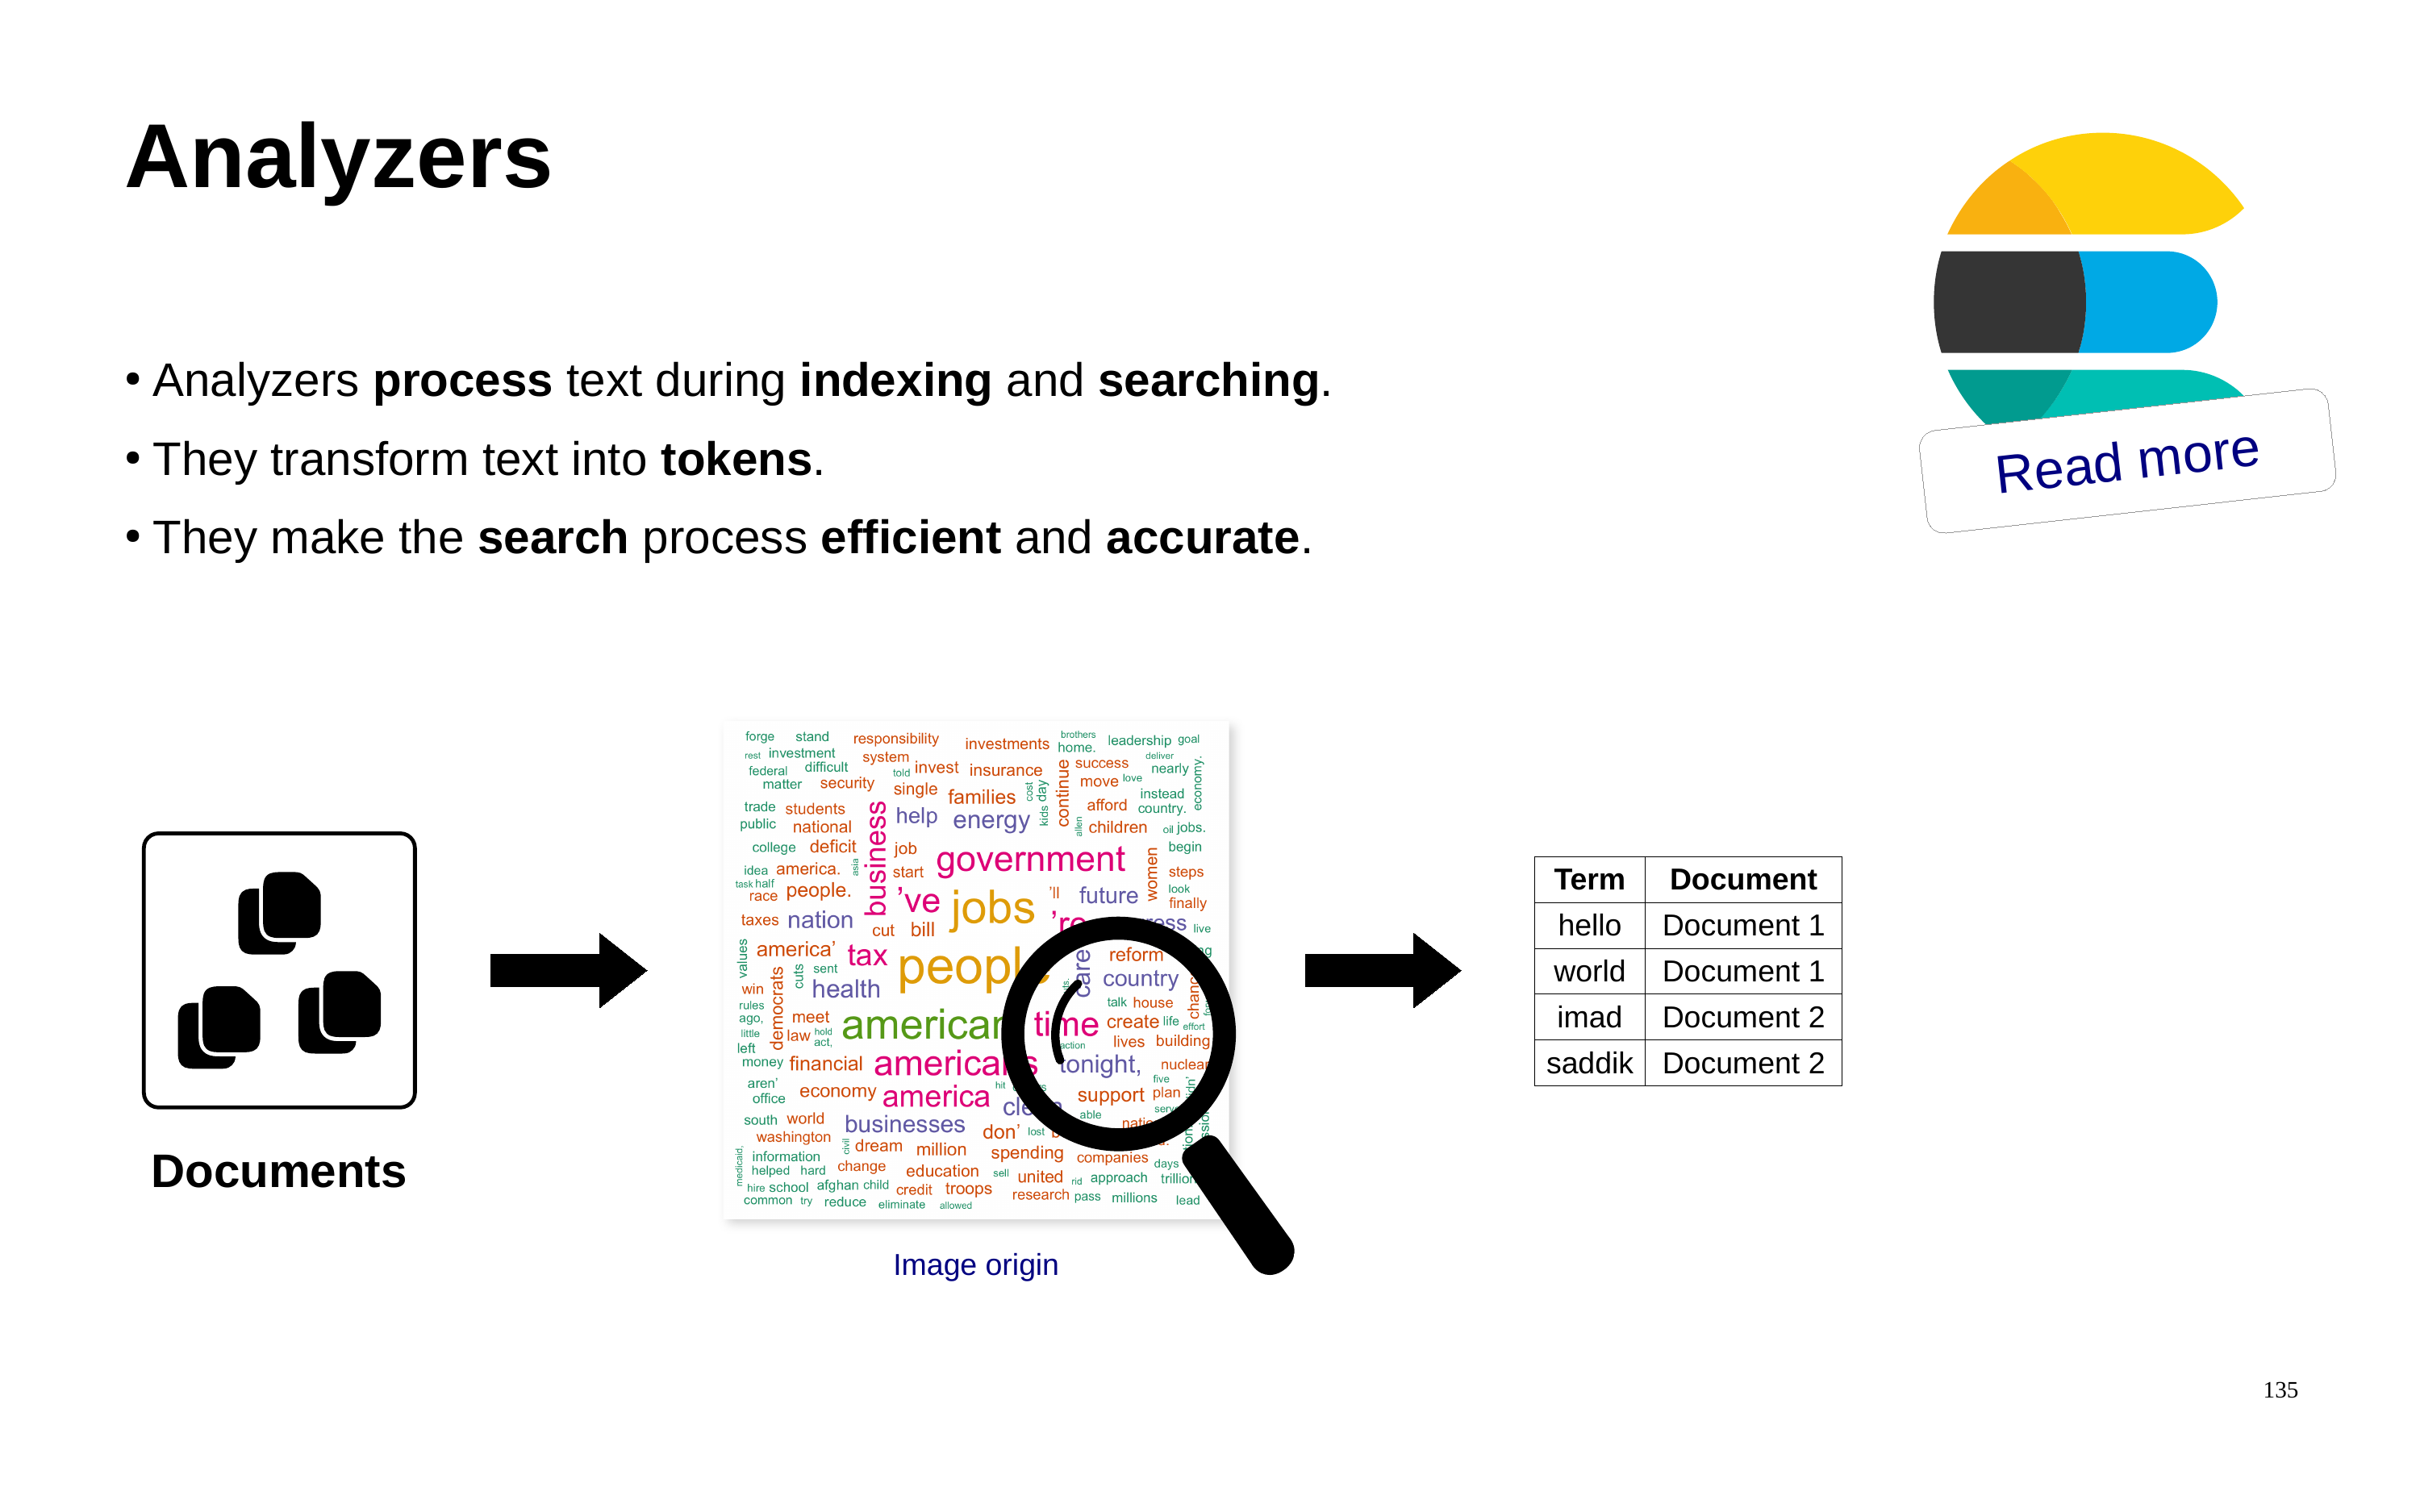

Analyzers
Analyzers process text during indexing and searching.
They transform text into tokens.
They make the search process efficient and accurate.
Read more
| Term | Document |
| --- | --- |
| hello | Document 1 |
| world | Document 1 |
| imad | Document 2 |
| saddik | Document 2 |
Documents
Image origin
135